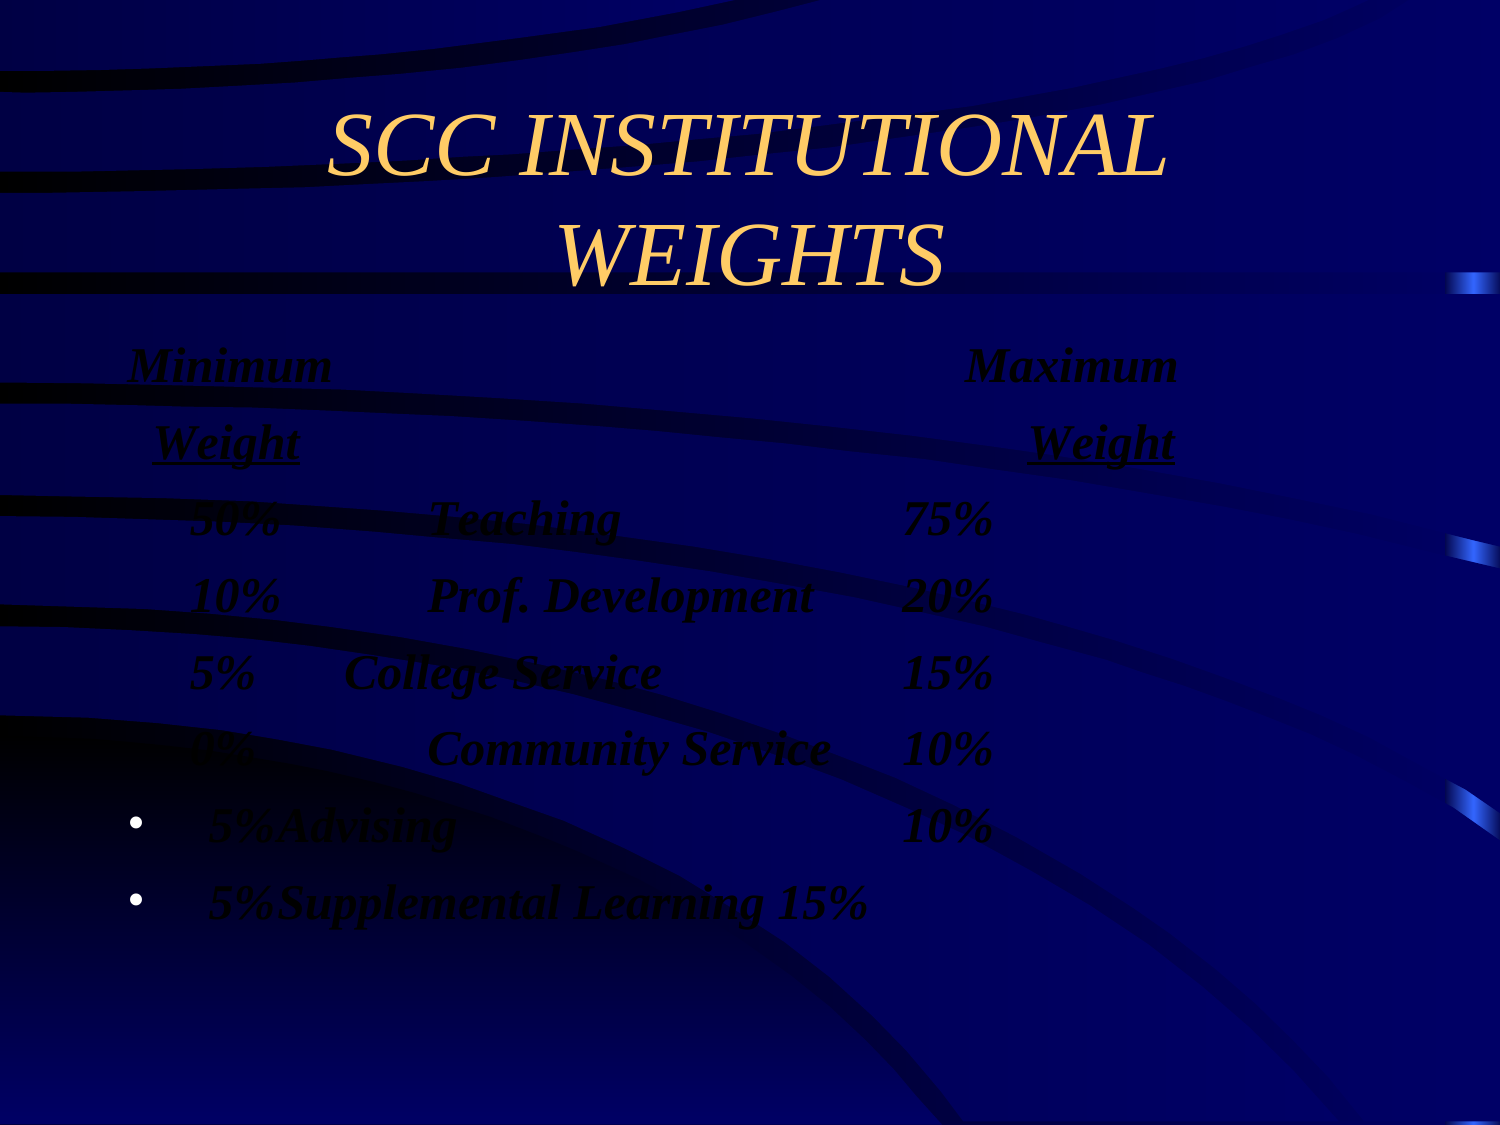

# SCC INSTITUTIONAL WEIGHTS
Minimum				 Maximum
 Weight			 		Weight
 50%	Teaching 		 75%
 10%	Prof. Development	 20%
 5% College Service		 15%
 0% 	Community Service 	 10%
 5%	Advising			 10%
 5%	Supplemental Learning 15%